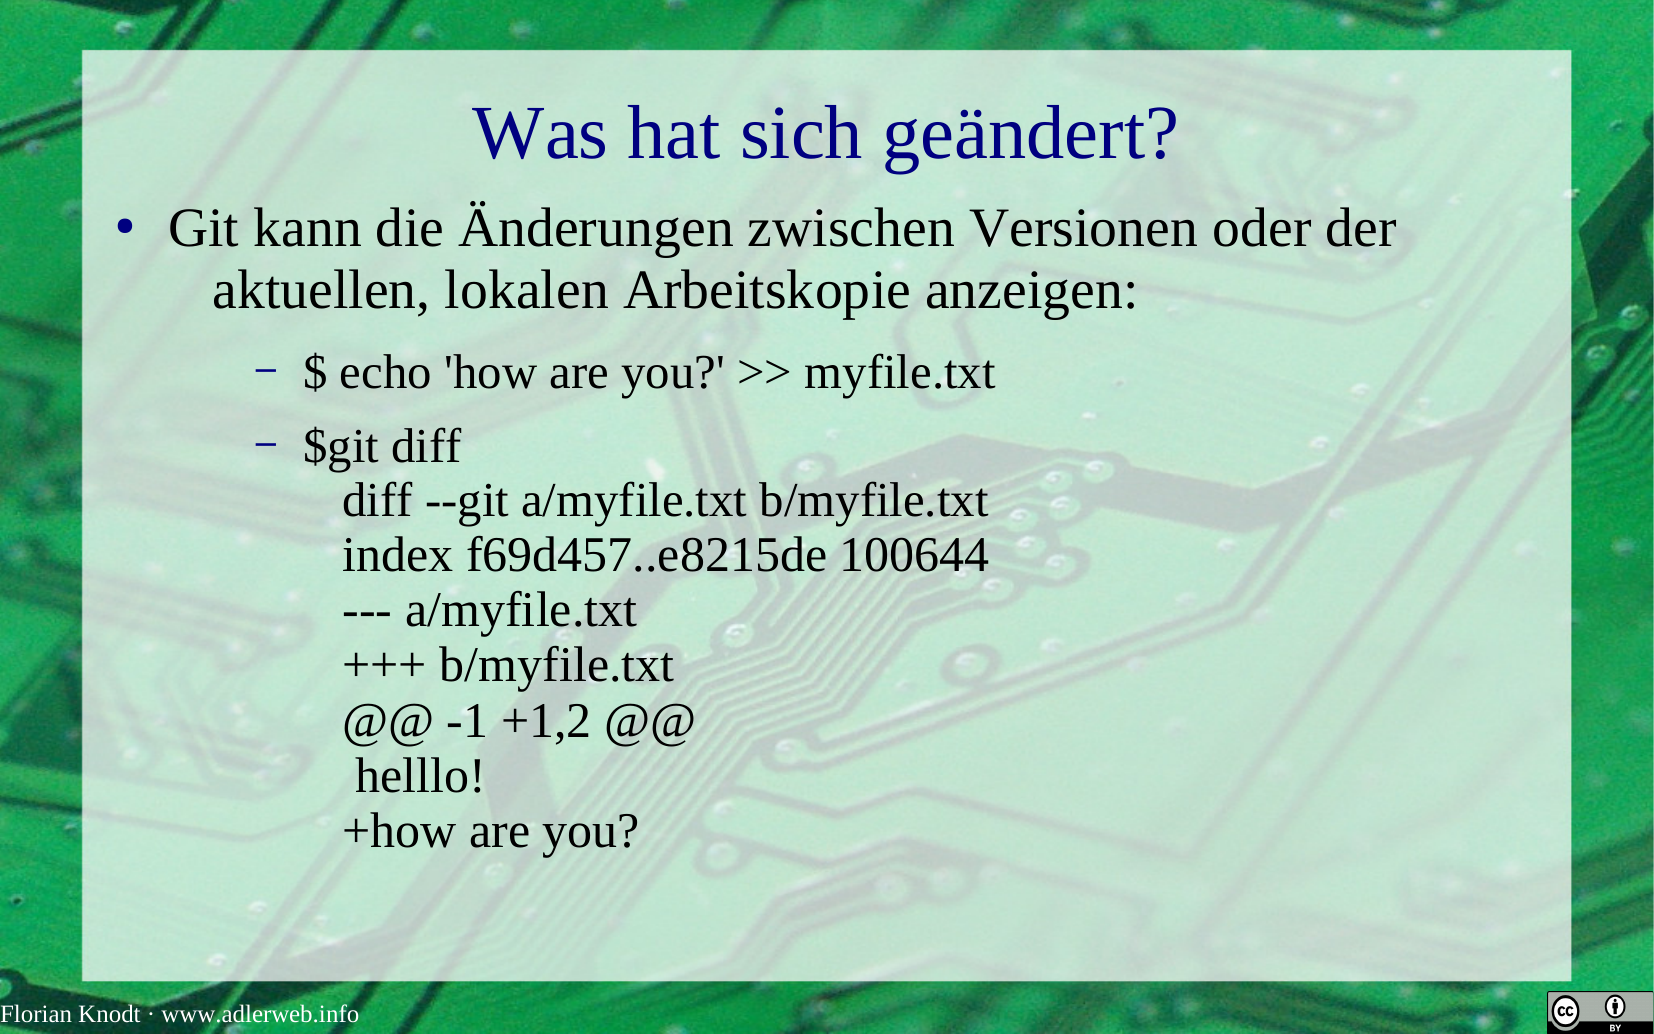

# Was hat sich geändert?
Git kann die Änderungen zwischen Versionen oder der aktuellen, lokalen Arbeitskopie anzeigen:
$ echo 'how are you?' >> myfile.txt
$git diff
diff --git a/myfile.txt b/myfile.txt
index f69d457..e8215de 100644
--- a/myfile.txt
+++ b/myfile.txt
@@ -1 +1,2 @@
 helllo!
+how are you?